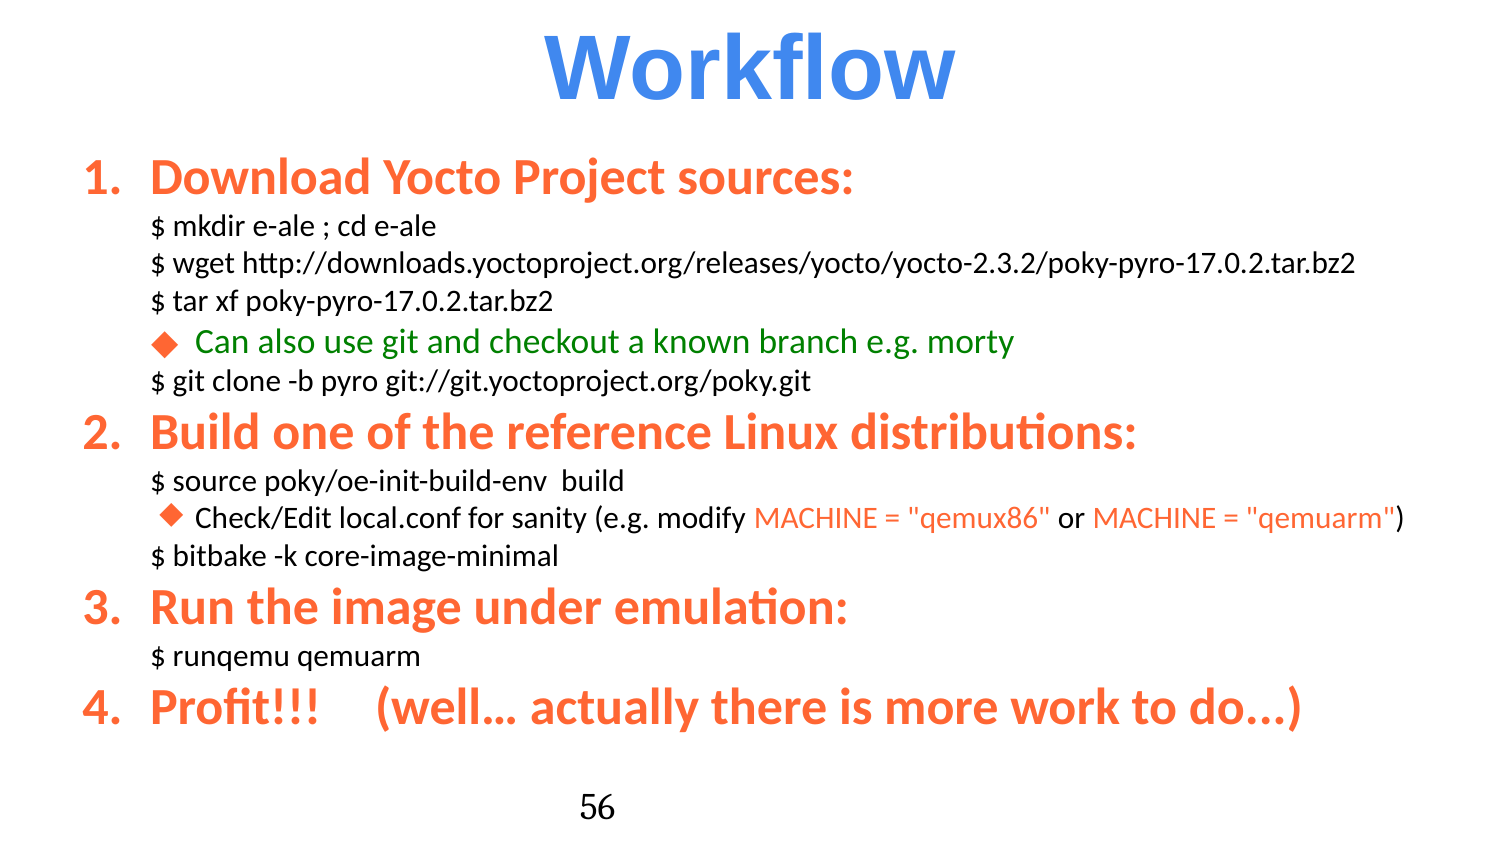

Workflow
Download Yocto Project sources:
$ mkdir e-ale ; cd e-ale
$ wget http://downloads.yoctoproject.org/releases/yocto/yocto-2.3.2/poky-pyro-17.0.2.tar.bz2
$ tar xf poky-pyro-17.0.2.tar.bz2
Can also use git and checkout a known branch e.g. morty
$ git clone -b pyro git://git.yoctoproject.org/poky.git
Build one of the reference Linux distributions:
$ source poky/oe-init-build-env build
Check/Edit local.conf for sanity (e.g. modify MACHINE = "qemux86" or MACHINE = "qemuarm")
$ bitbake -k core-image-minimal
Run the image under emulation:
$ runqemu qemuarm
Profit!!!	(well… actually there is more work to do...)